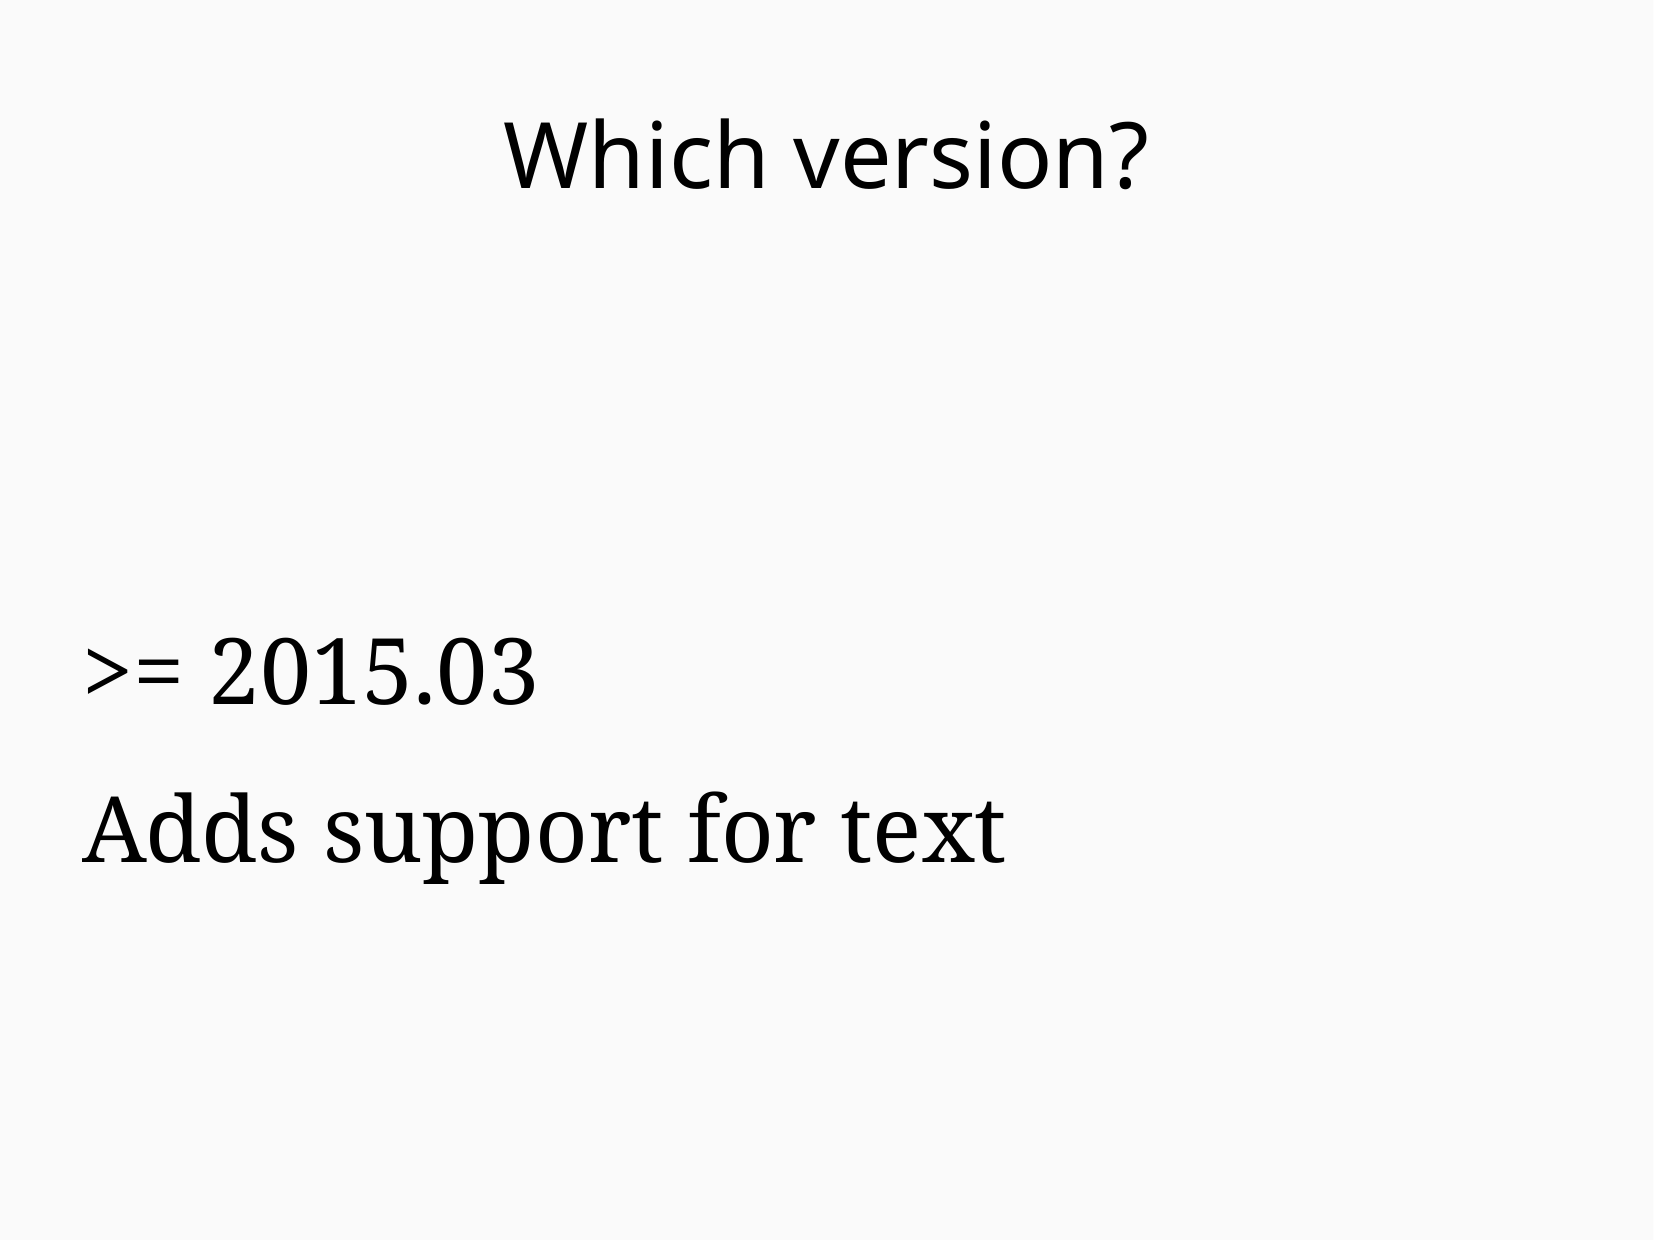

# Which version?
>= 2015.03
Adds support for text